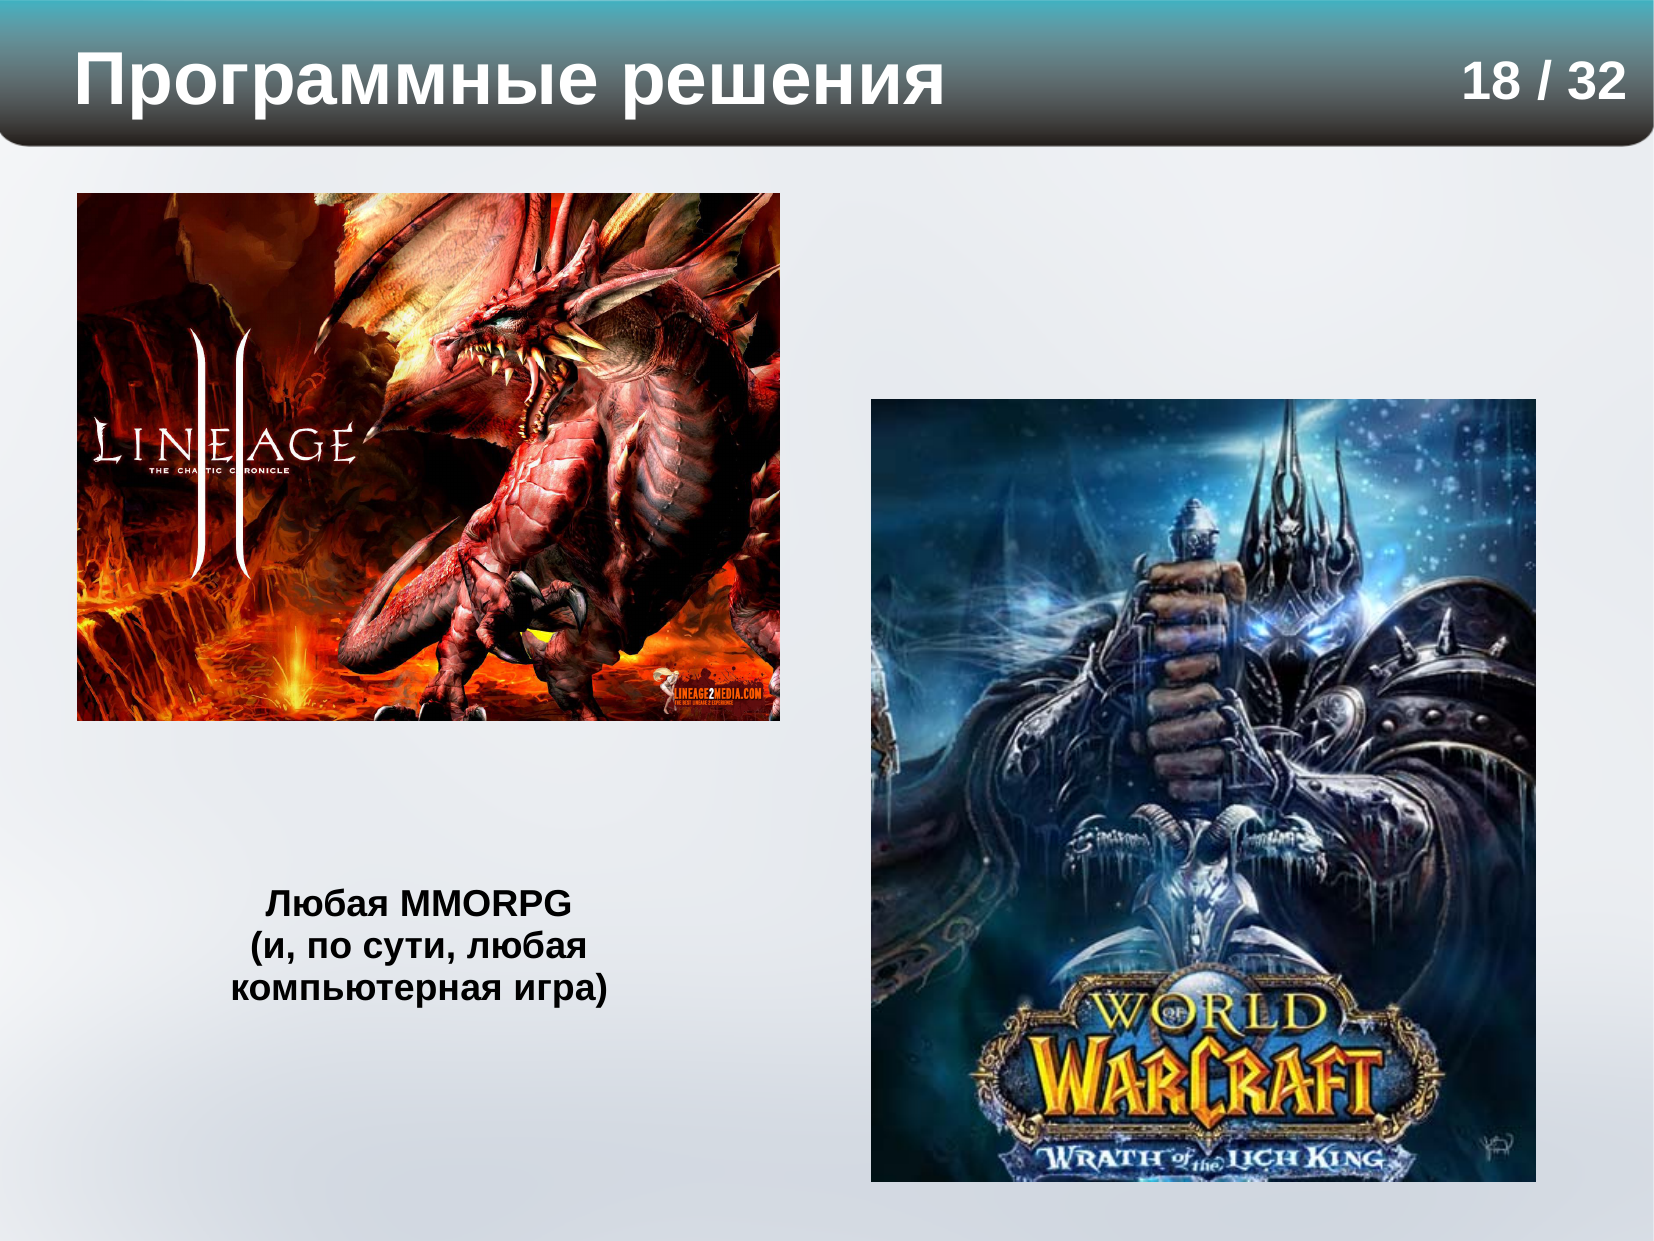

Программные решения
Любая MMORPG
(и, по сути, любая компьютерная игра)